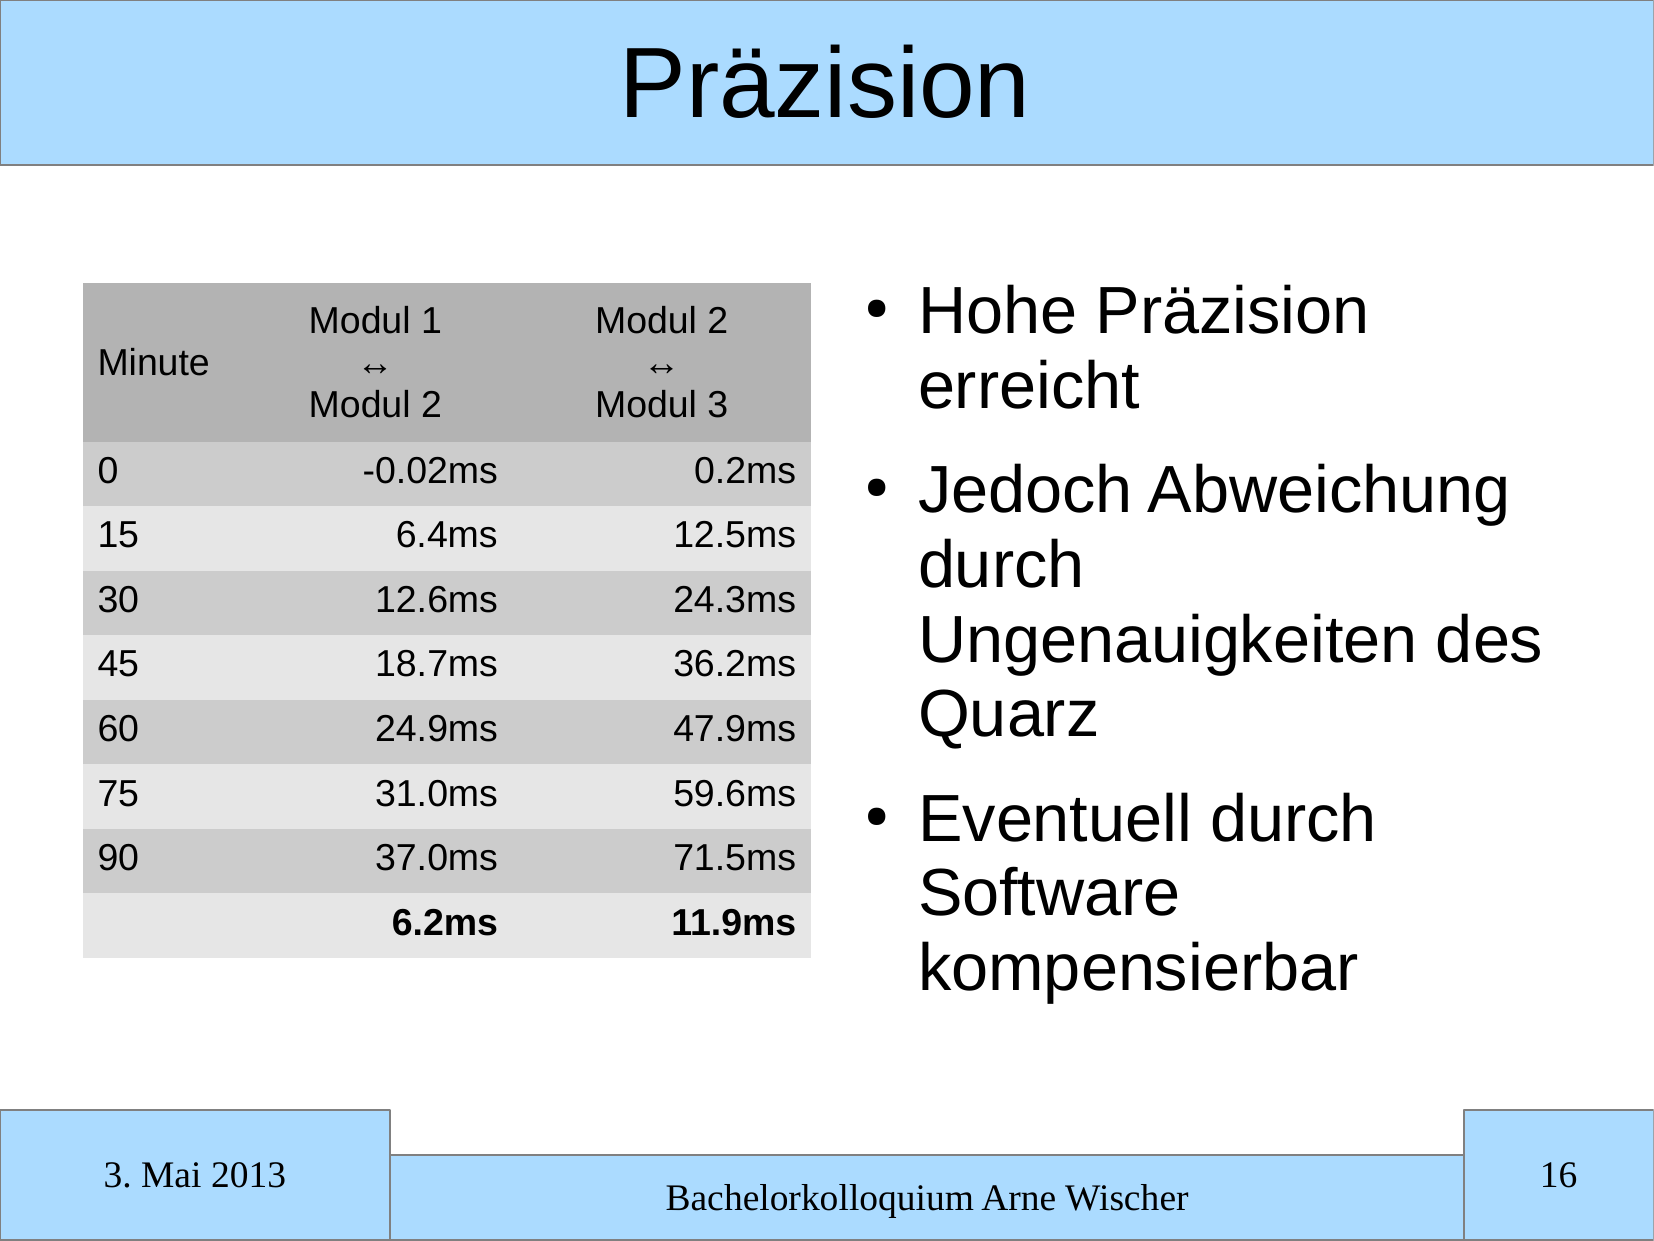

# Präzision
Hohe Präzision erreicht
Jedoch Abweichung durch Ungenauigkeiten des Quarz
Eventuell durch Software kompensierbar
| Minute | Modul 1 ↔ Modul 2 | Modul 2 ↔ Modul 3 |
| --- | --- | --- |
| 0 | -0.02ms | 0.2ms |
| 15 | 6.4ms | 12.5ms |
| 30 | 12.6ms | 24.3ms |
| 45 | 18.7ms | 36.2ms |
| 60 | 24.9ms | 47.9ms |
| 75 | 31.0ms | 59.6ms |
| 90 | 37.0ms | 71.5ms |
| | 6.2ms | 11.9ms |
3. Mai 2013
16
Bachelorkolloquium Arne Wischer